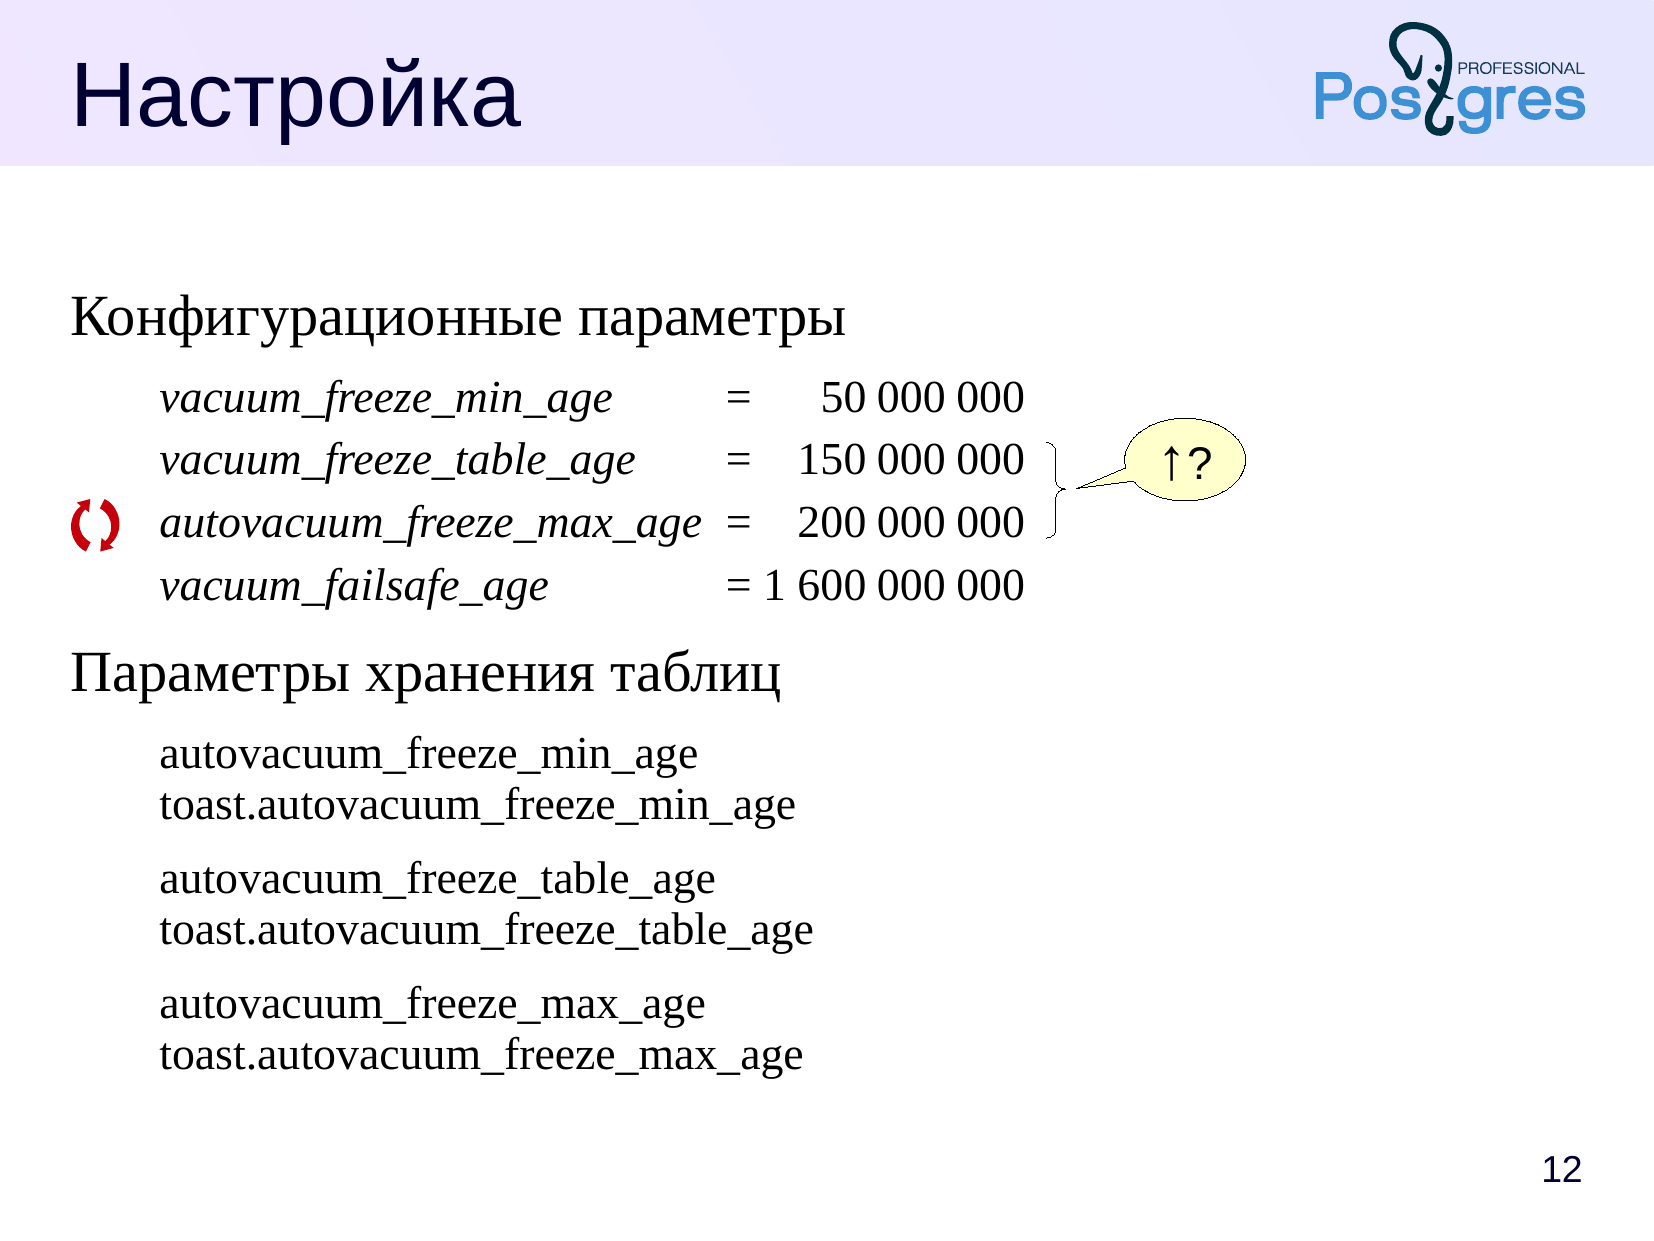

# Настройка
Конфигурационные параметры
vacuum_freeze_min_age	= 0 50000000
vacuum_freeze_table_age	= 150000000
autovacuum_freeze_max_age	= 200000000
vacuum_failsafe_age	= 1 600000000
Параметры хранения таблиц
autovacuum_freeze_min_age
toast.autovacuum_freeze_min_age
autovacuum_freeze_table_age
toast.autovacuum_freeze_table_age
autovacuum_freeze_max_age
toast.autovacuum_freeze_max_age
↑?